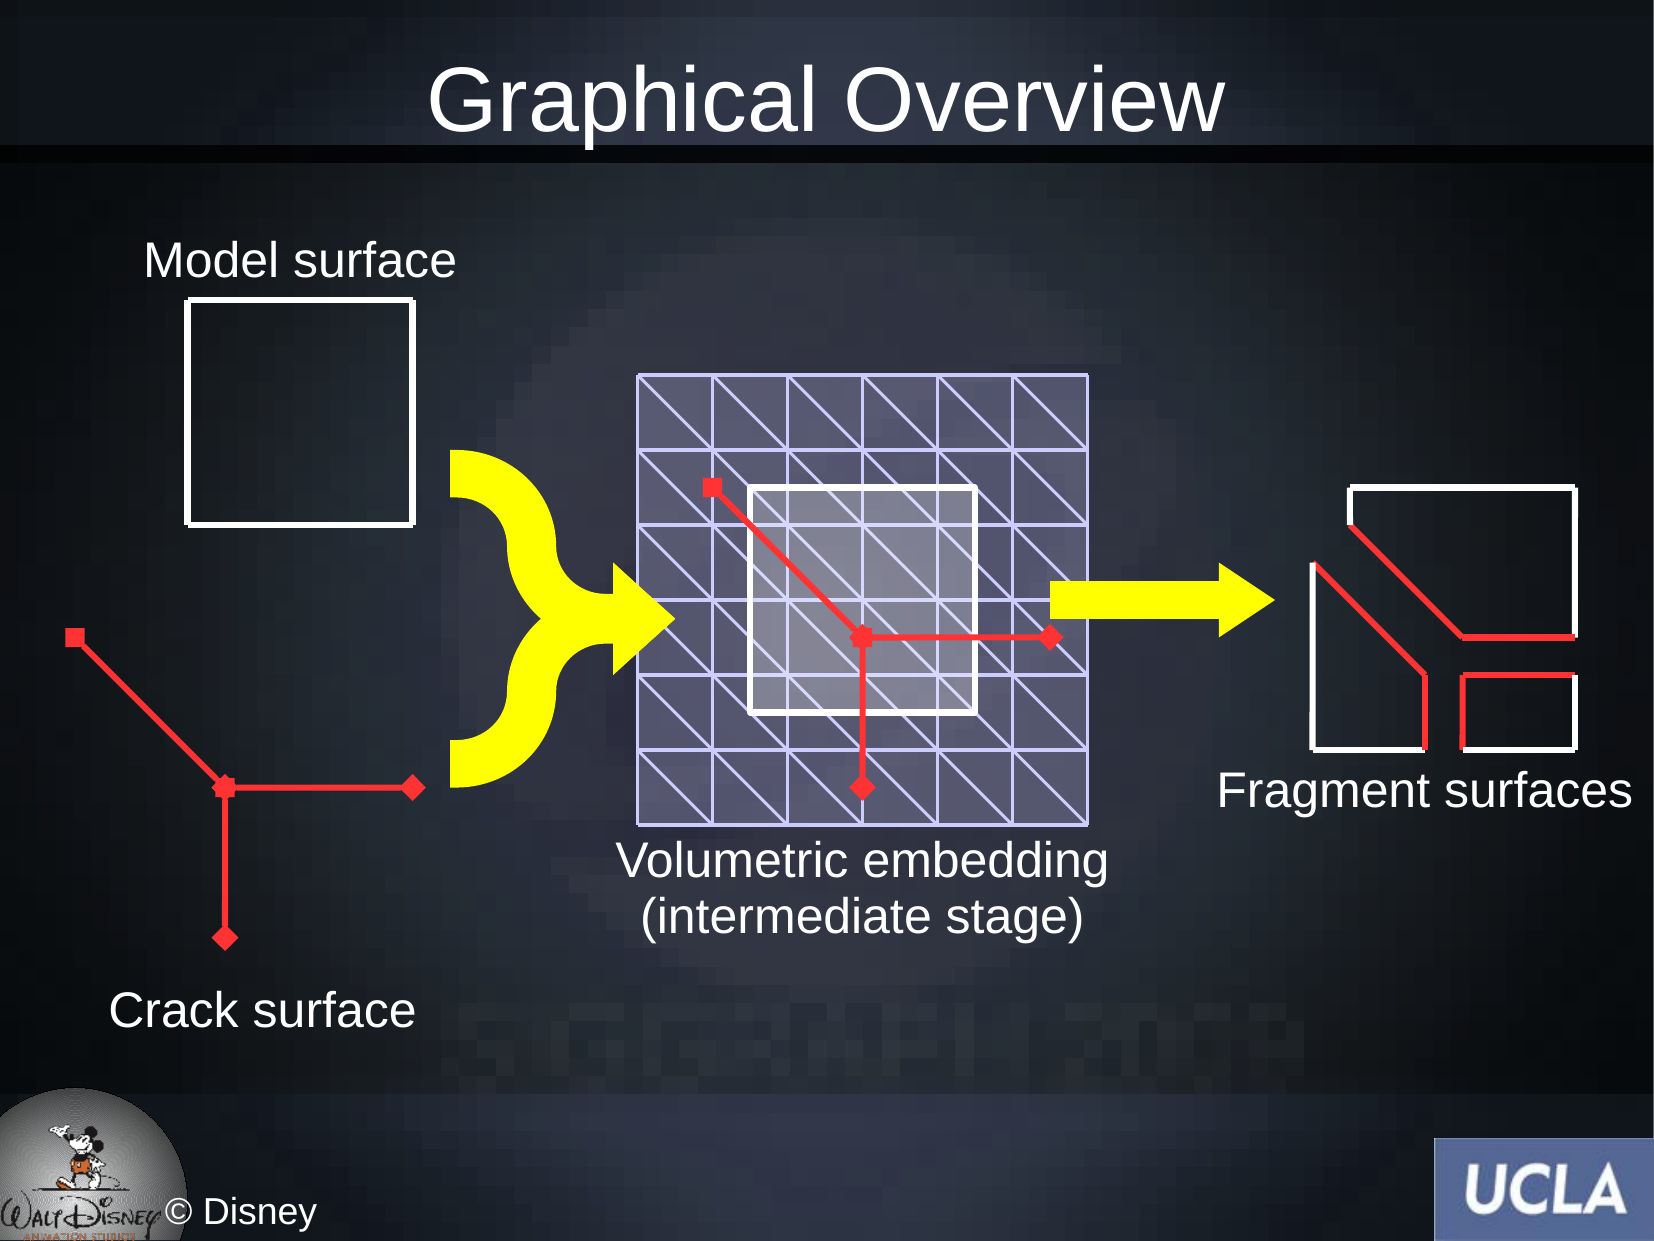

# Graphical Overview
Model surface
Volumetric embedding (intermediate stage)
Fragment surfaces
Crack surface